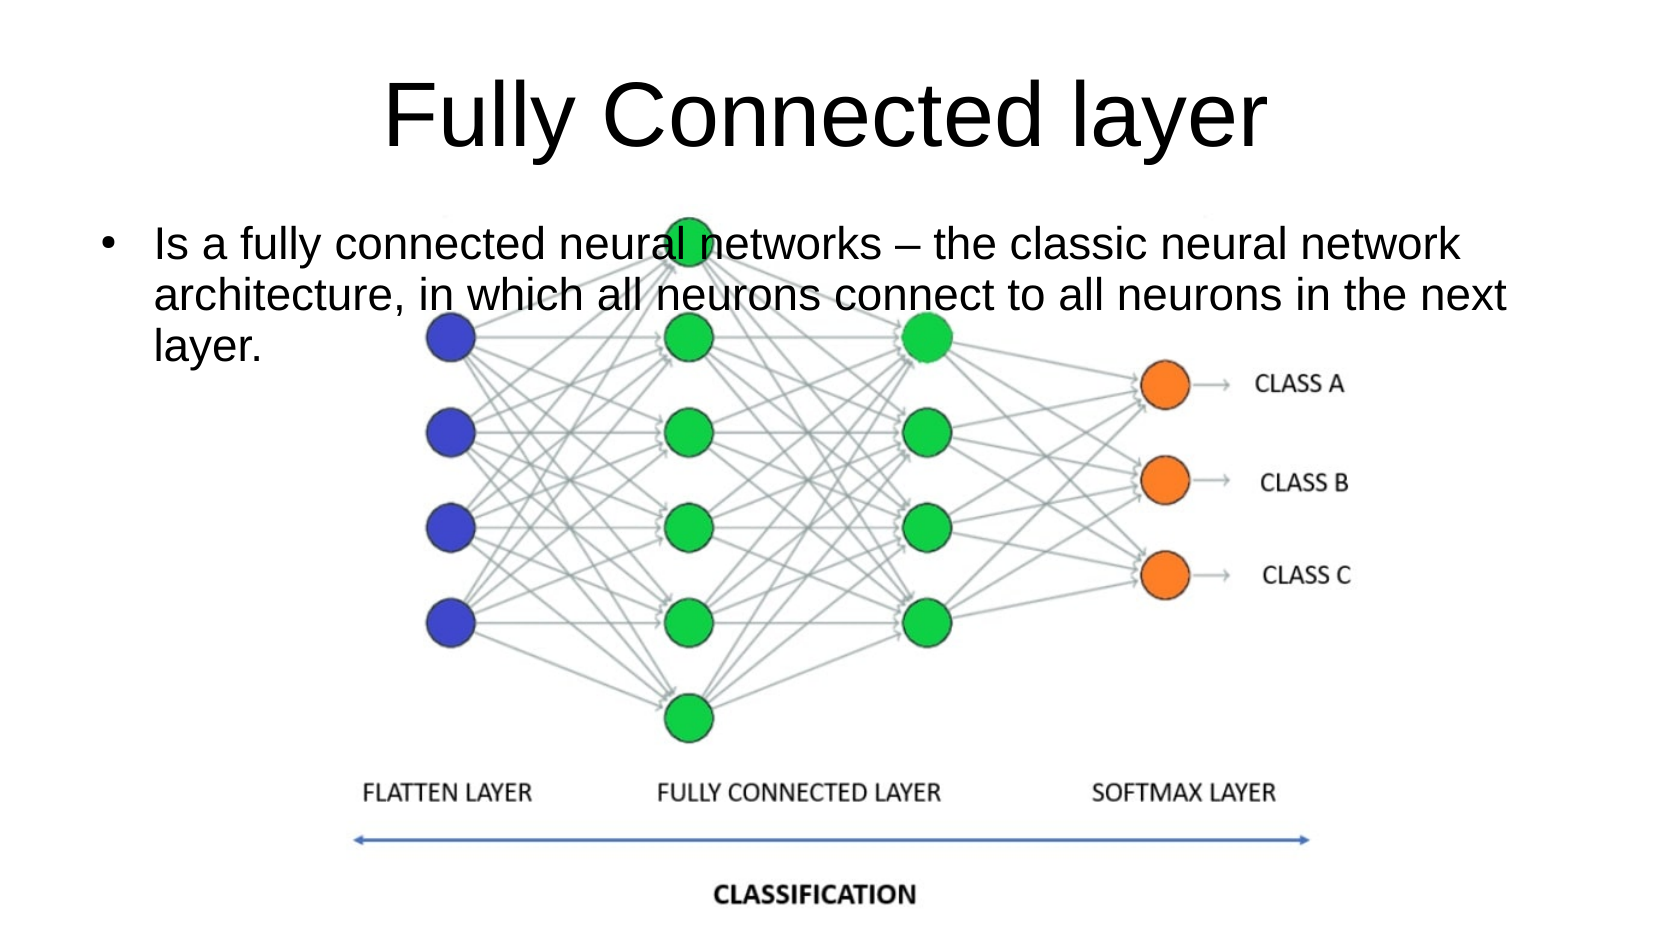

# Fully Connected layer
Is a fully connected neural networks – the classic neural network architecture, in which all neurons connect to all neurons in the next layer.